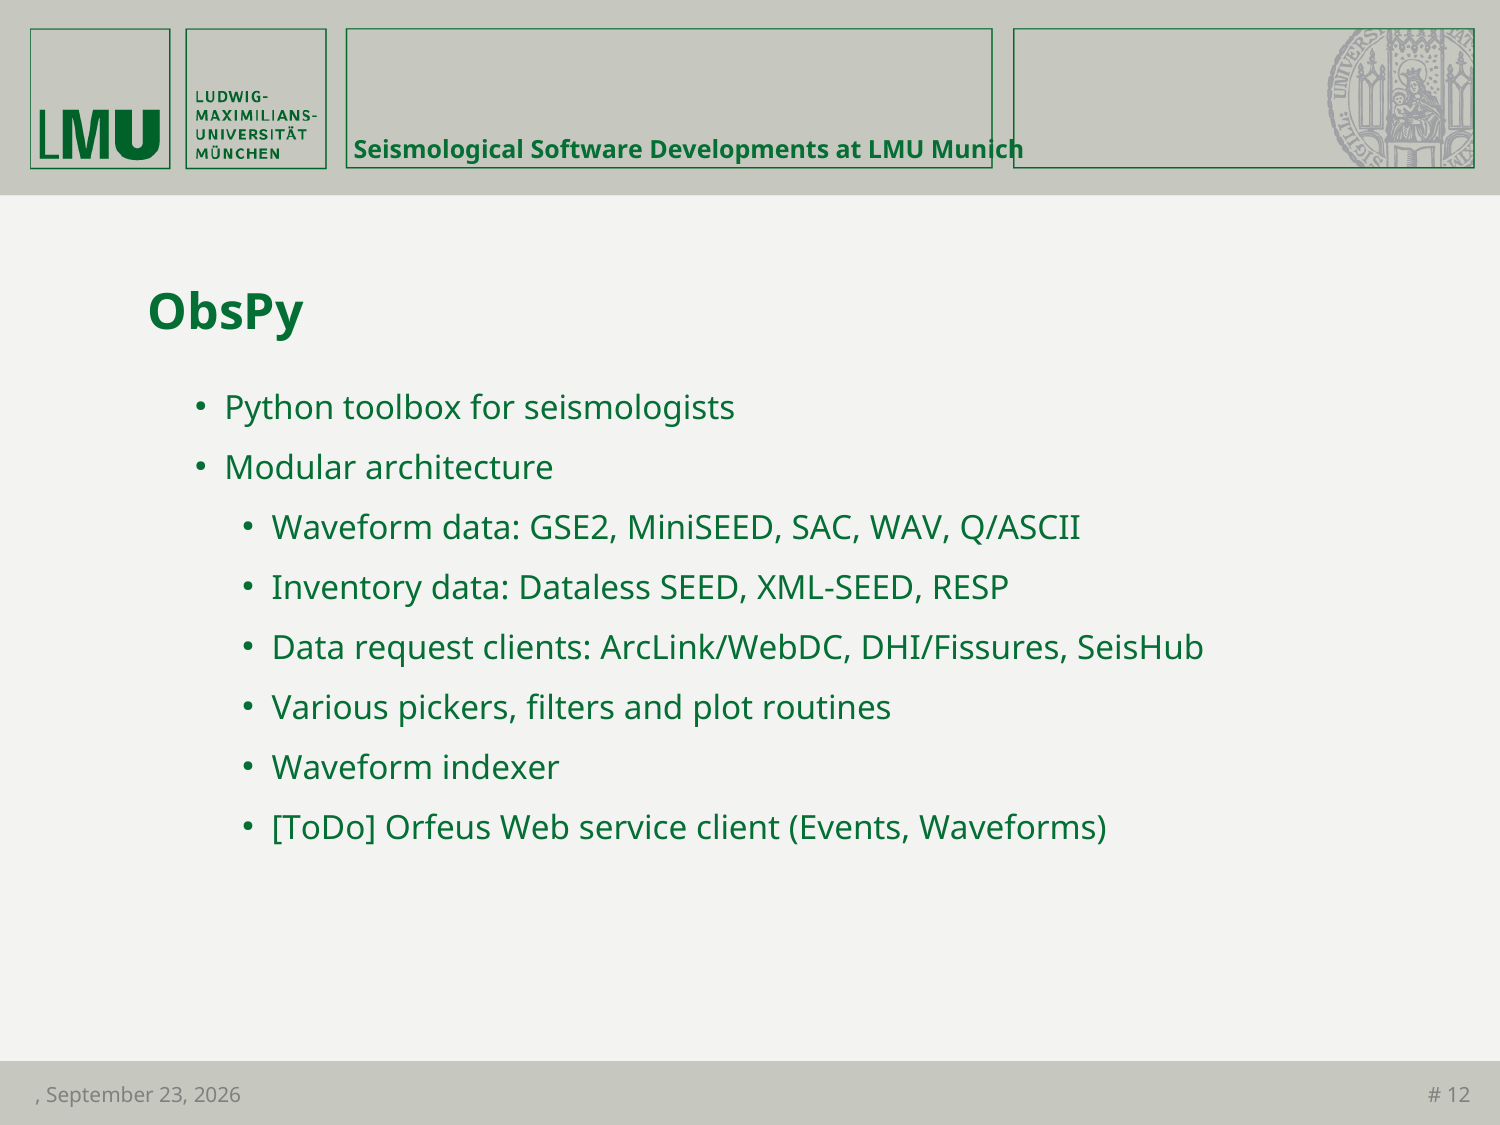

# ObsPy
Python toolbox for seismologists
Modular architecture
Waveform data: GSE2, MiniSEED, SAC, WAV, Q/ASCII
Inventory data: Dataless SEED, XML-SEED, RESP
Data request clients: ArcLink/WebDC, DHI/Fissures, SeisHub
Various pickers, filters and plot routines
Waveform indexer
[ToDo] Orfeus Web service client (Events, Waveforms)
12